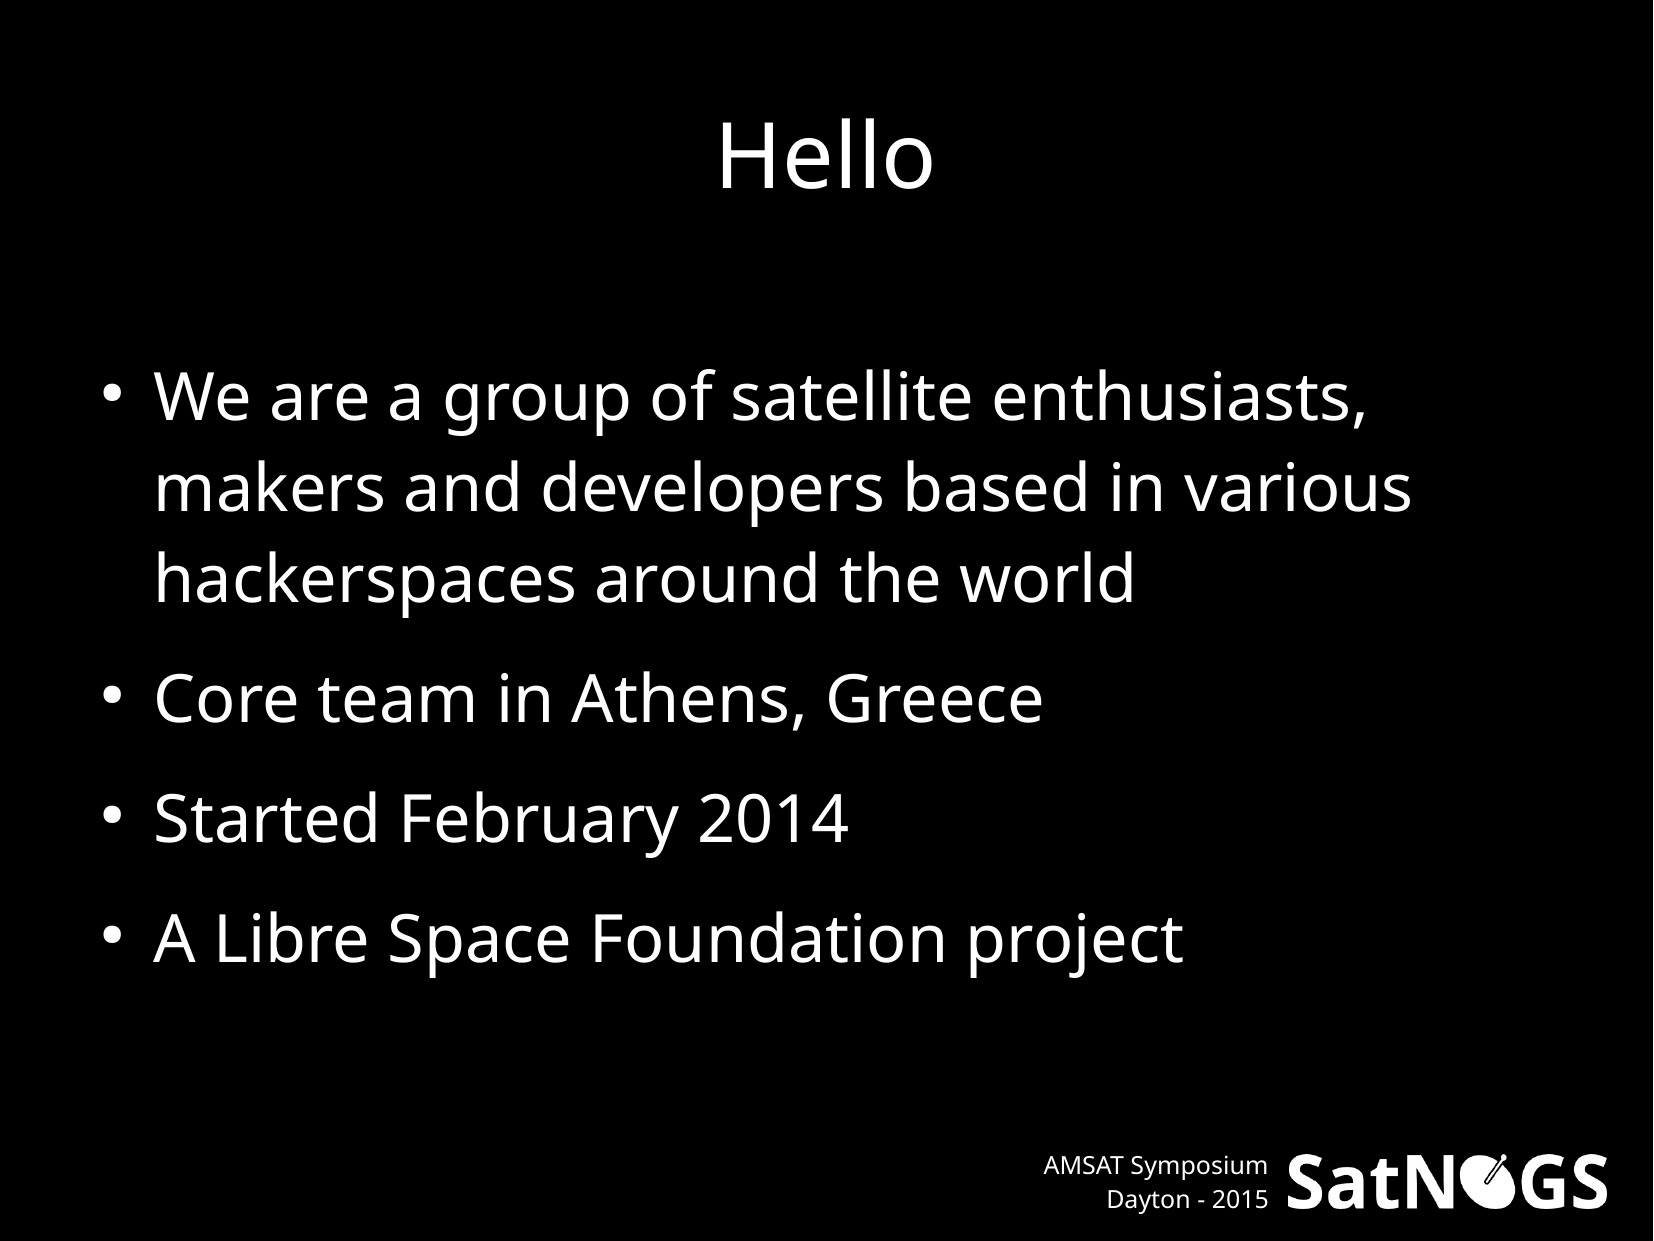

# Hello
We are a group of satellite enthusiasts, makers and developers based in various hackerspaces around the world
Core team in Athens, Greece
Started February 2014
A Libre Space Foundation project